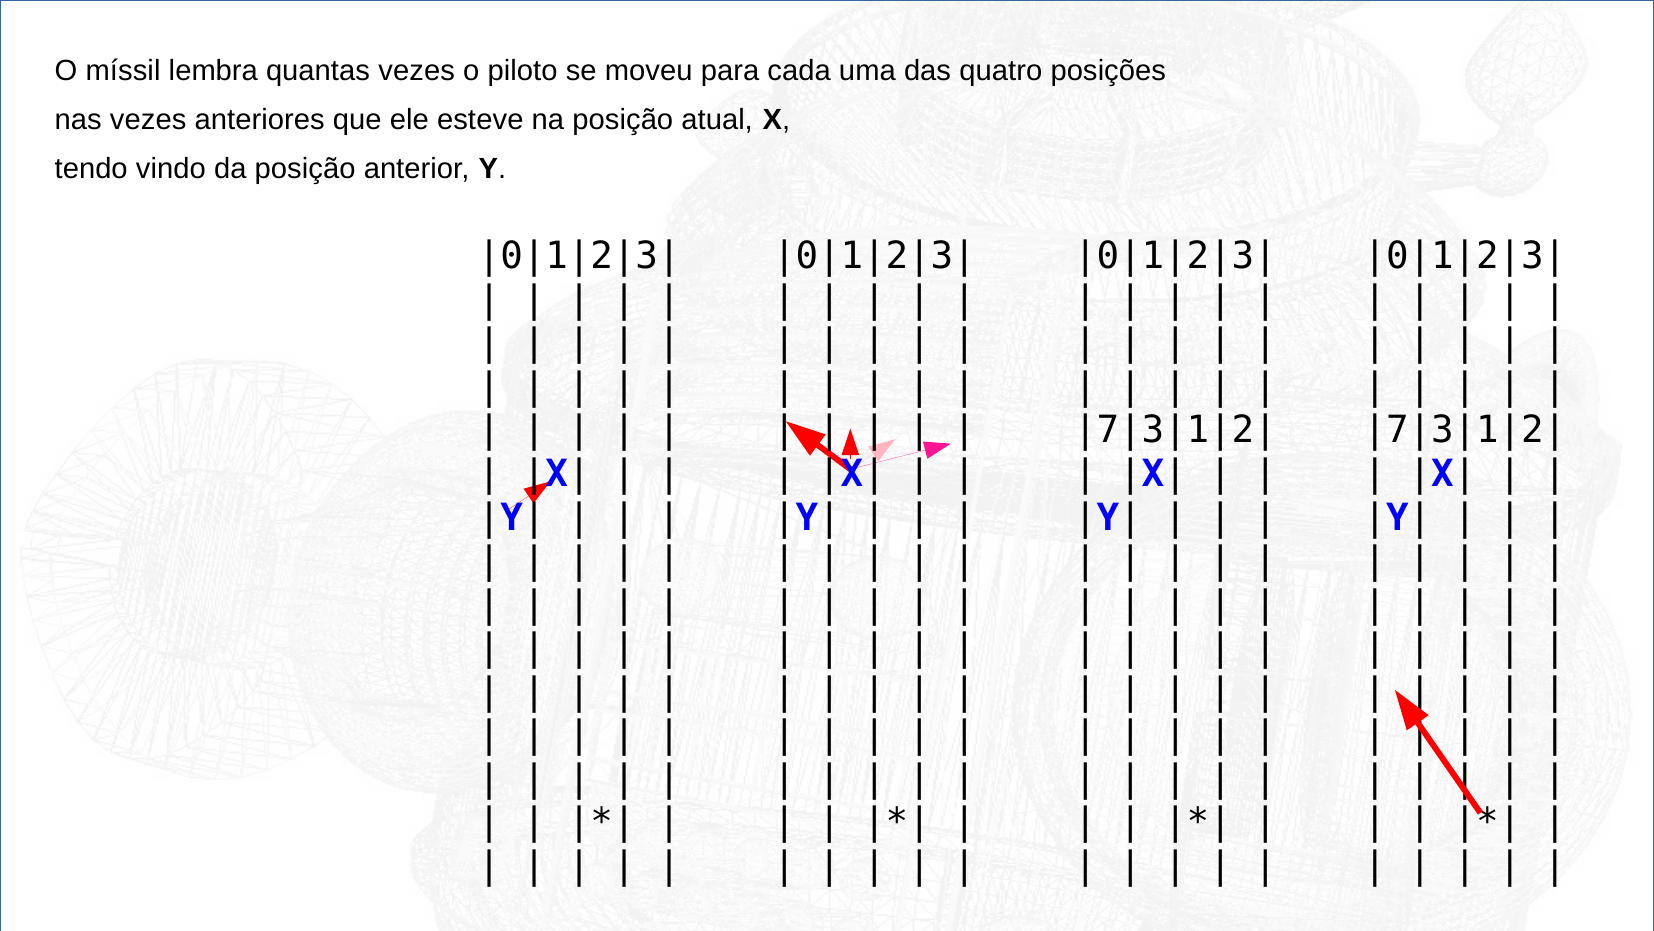

O míssil lembra quantas vezes o piloto se moveu para cada uma das quatro posições
nas vezes anteriores que ele esteve na posição atual, X,
tendo vindo da posição anterior, Y.
|0|1|2|3|
| | | | |
| | | | |
| | | | |
| | | | |
| |X| | |
|Y| | | |
| | | | |
| | | | |
| | | | |
| | | | |
| | | | |
| | | | |
| | |*| |
| | | | |
|0|1|2|3|
| | | | |
| | | | |
| | | | |
| | | | |
| |X| | |
|Y| | | |
| | | | |
| | | | |
| | | | |
| | | | |
| | | | |
| | | | |
| | |*| |
| | | | |
|0|1|2|3|
| | | | |
| | | | |
| | | | |
|7|3|1|2|
| |X| | |
|Y| | | |
| | | | |
| | | | |
| | | | |
| | | | |
| | | | |
| | | | |
| | |*| |
| | | | |
|0|1|2|3|
| | | | |
| | | | |
| | | | |
|7|3|1|2|
| |X| | |
|Y| | | |
| | | | |
| | | | |
| | | | |
| | | | |
| | | | |
| | | | |
| | |*| |
| | | | |